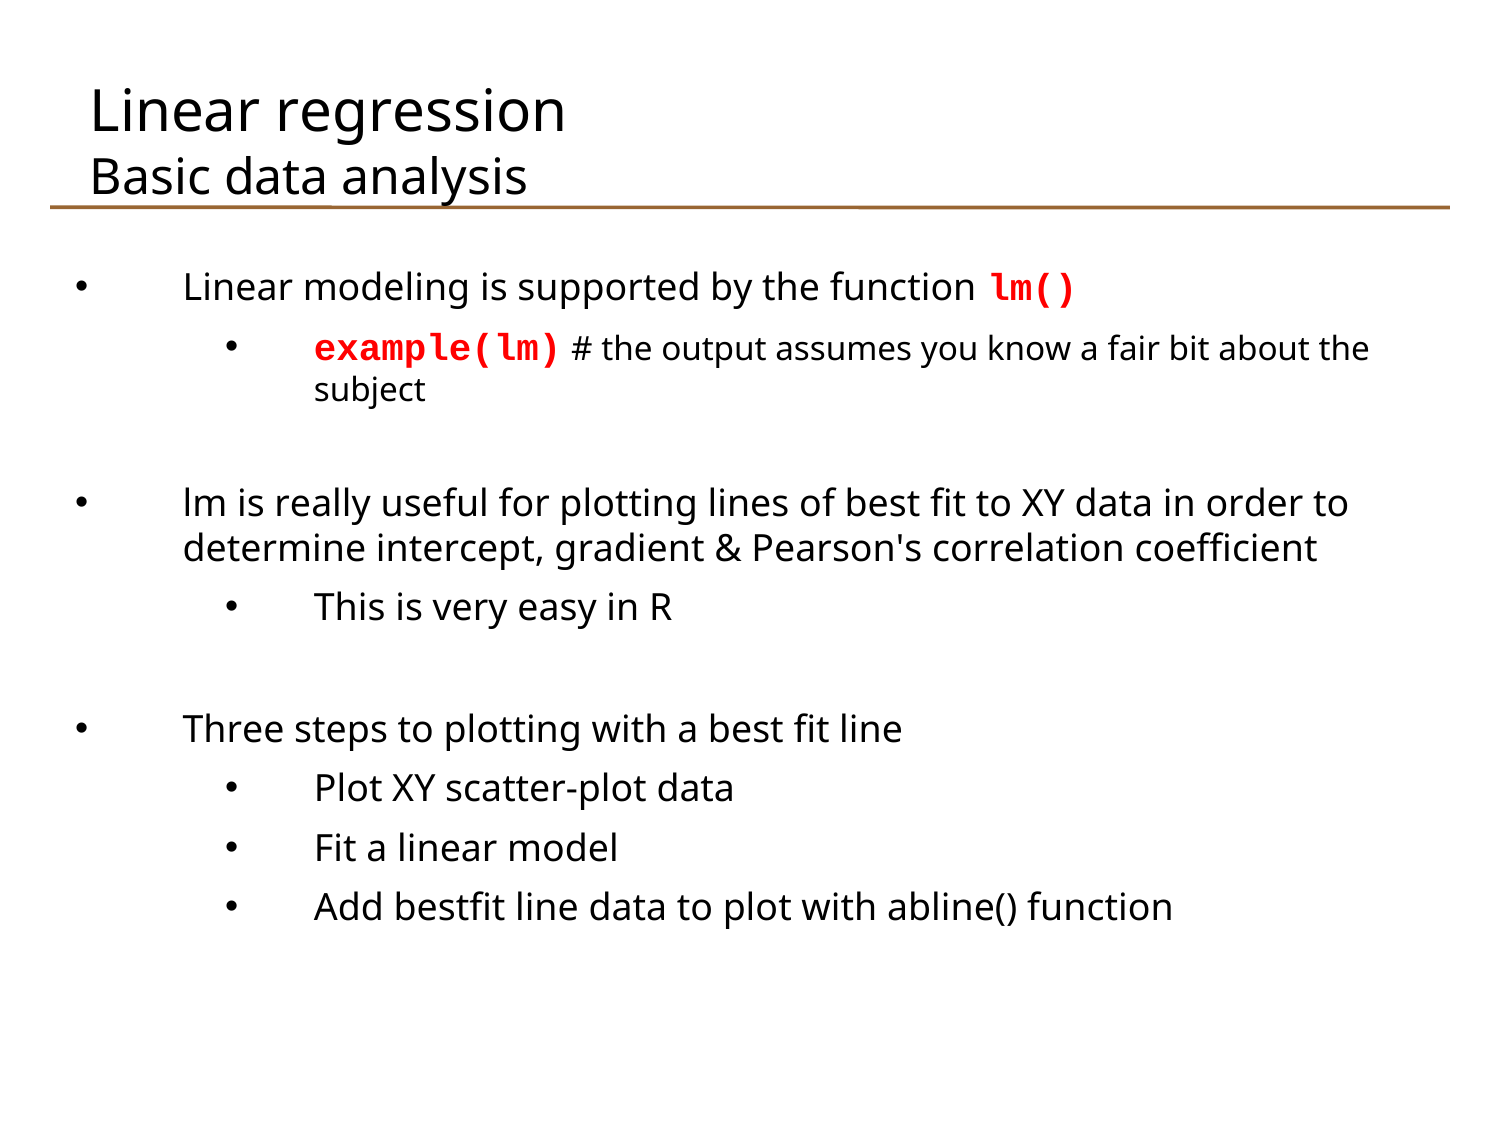

Linear regression
Basic data analysis
Linear modeling is supported by the function lm()
example(lm) # the output assumes you know a fair bit about the subject
lm is really useful for plotting lines of best fit to XY data in order to determine intercept, gradient & Pearson's correlation coefficient
This is very easy in R
Three steps to plotting with a best fit line
Plot XY scatter-plot data
Fit a linear model
Add bestfit line data to plot with abline() function